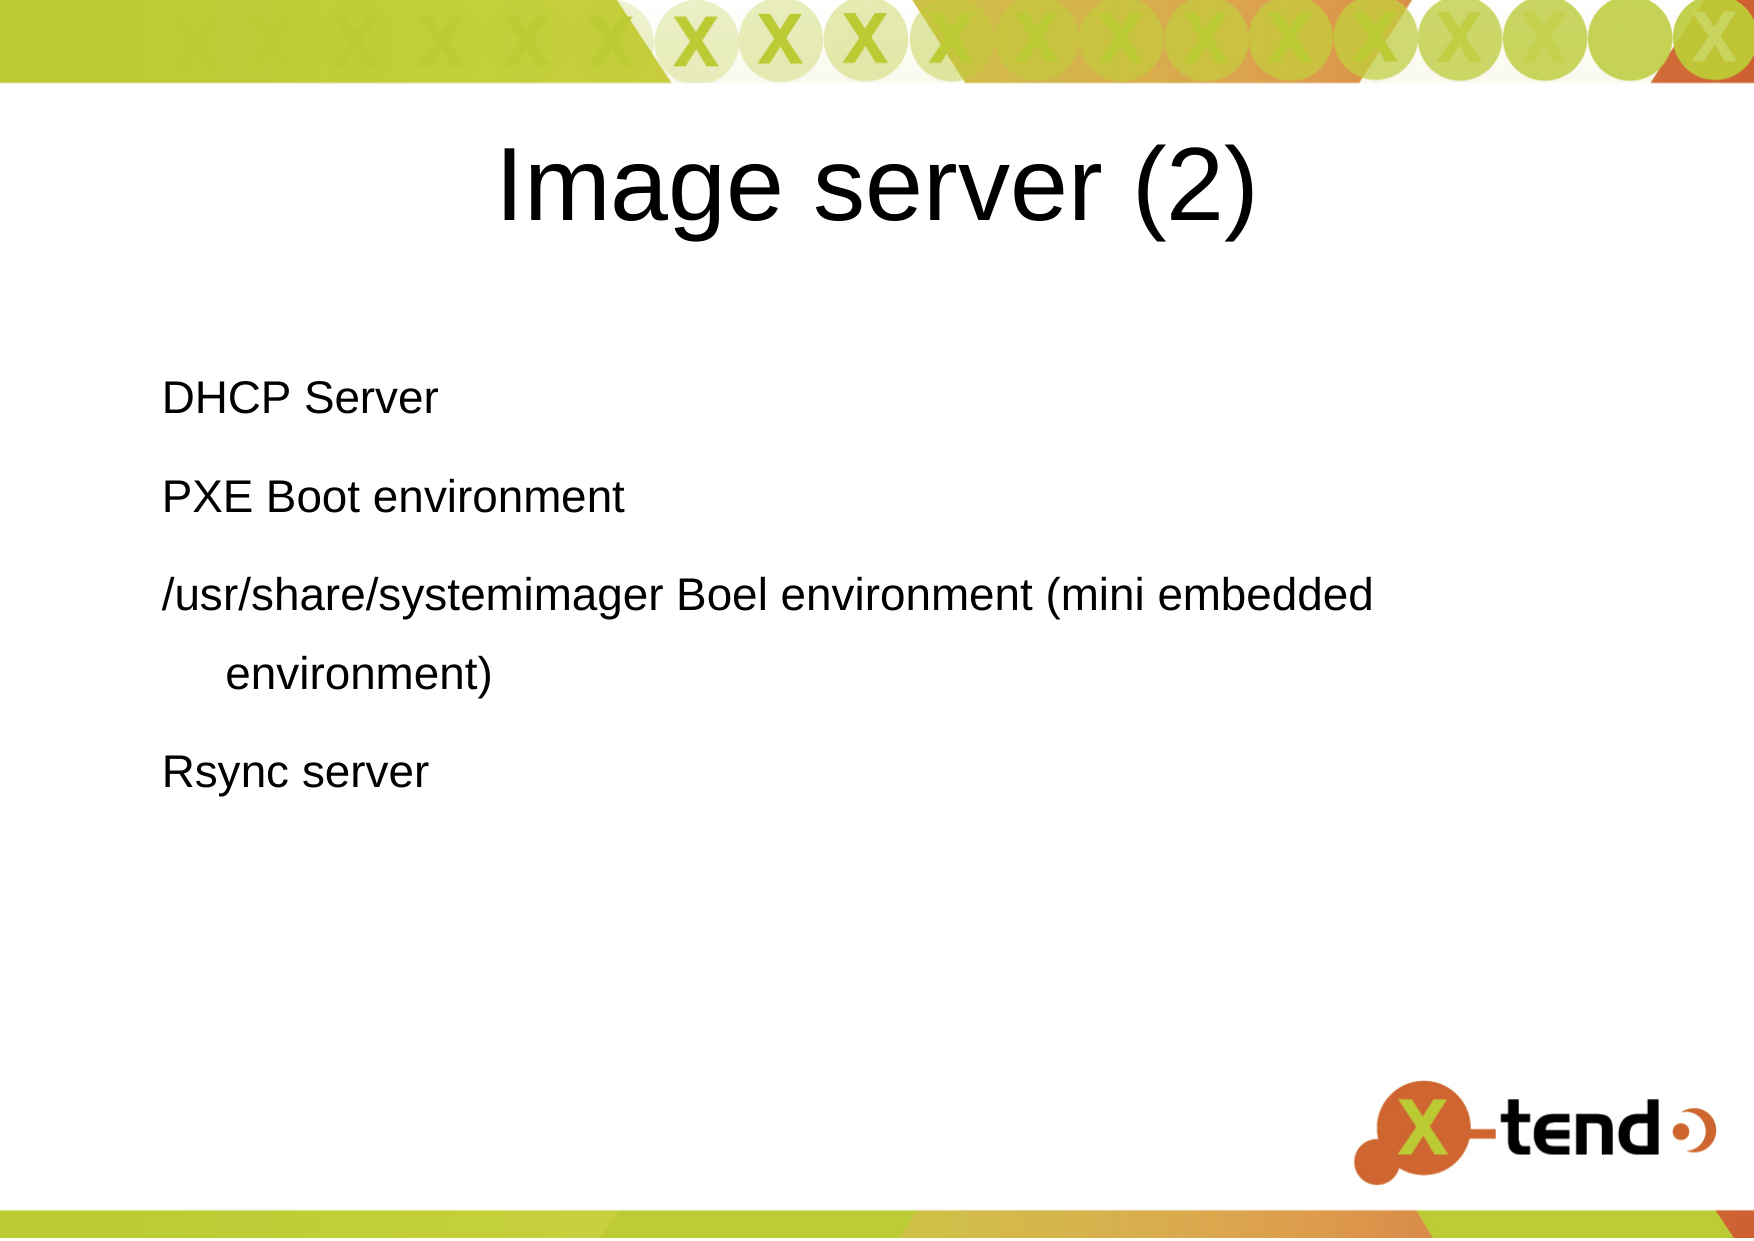

# Image server (2)
DHCP Server
PXE Boot environment
/usr/share/systemimager Boel environment (mini embedded environment)
Rsync server